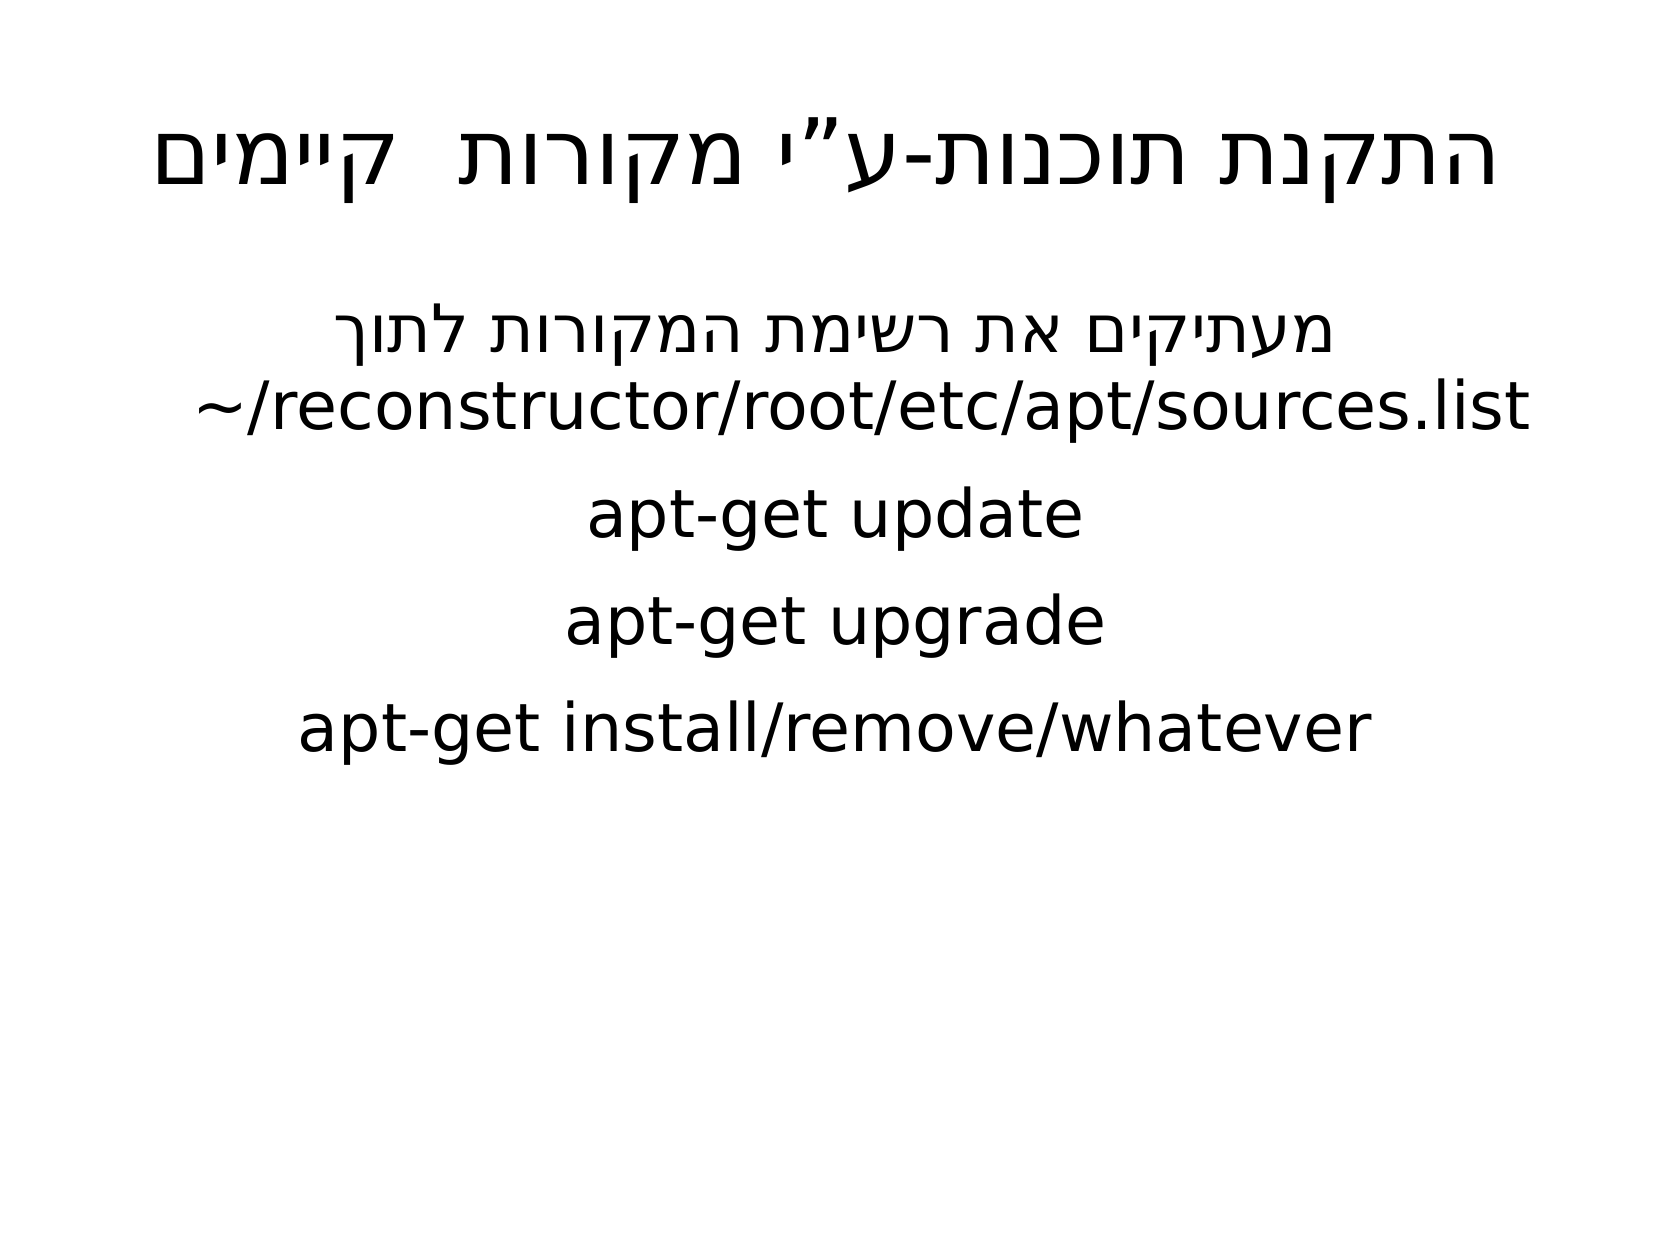

# התקנת תוכנות-ע”י מקורות קיימים
מעתיקים את רשימת המקורות לתוך ~/reconstructor/root/etc/apt/sources.list
apt-get update
apt-get upgrade
apt-get install/remove/whatever